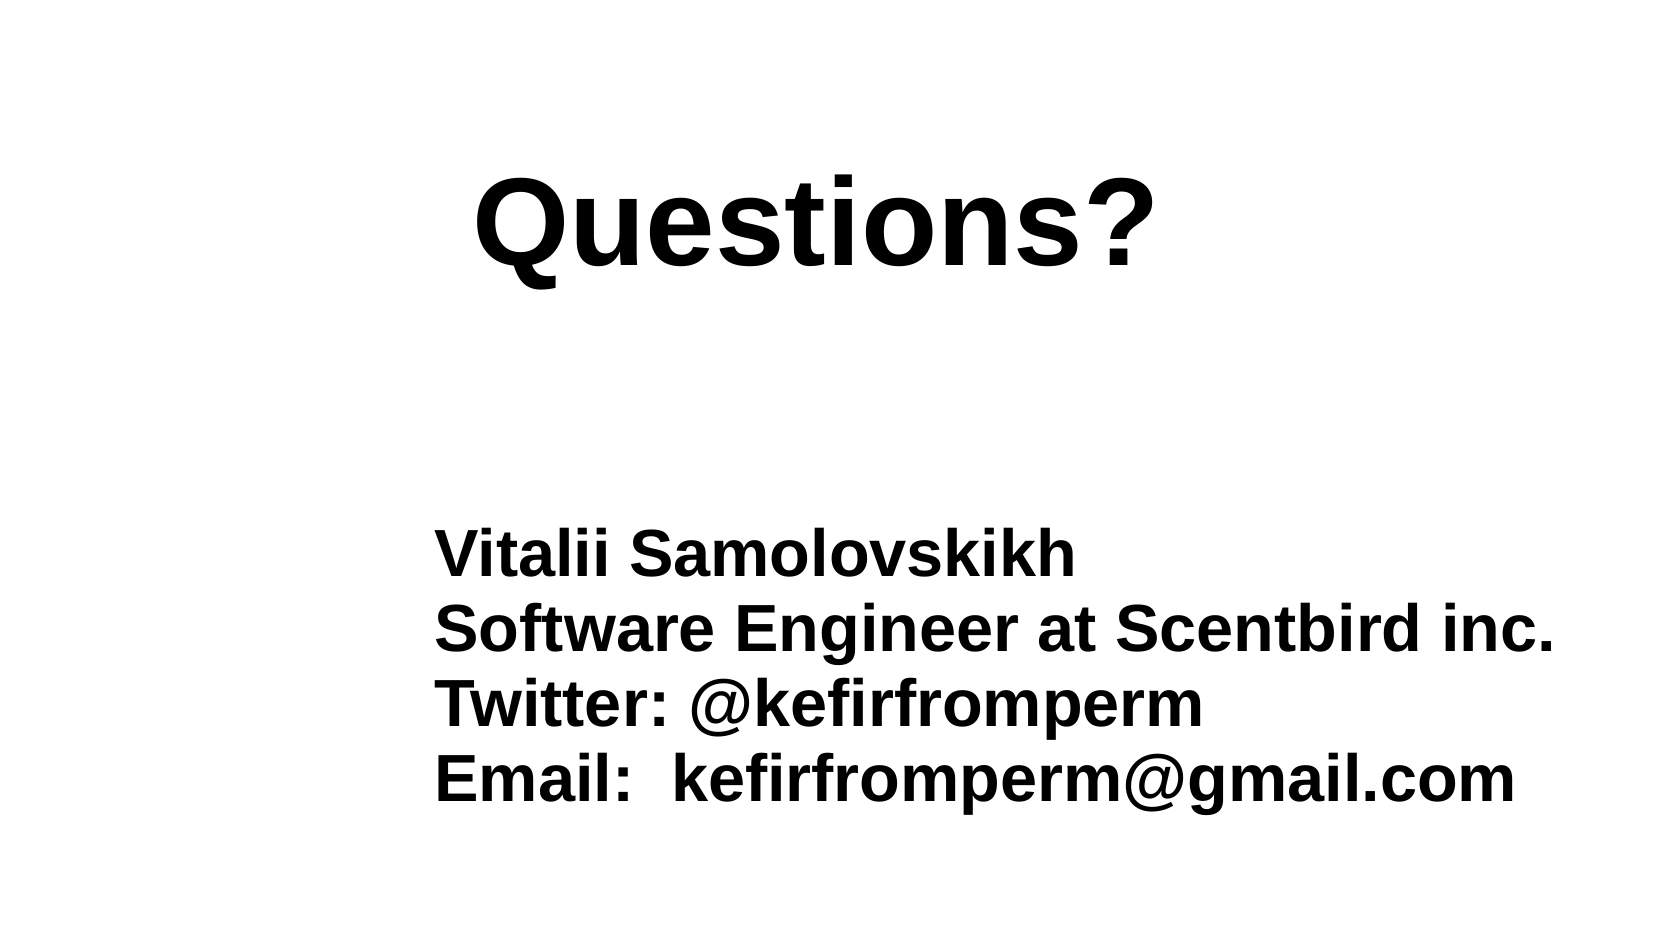

# Questions?
Vitalii Samolovskikh
Software Engineer at Scentbird inc.
Twitter: @kefirfromperm
Email: kefirfromperm@gmail.com